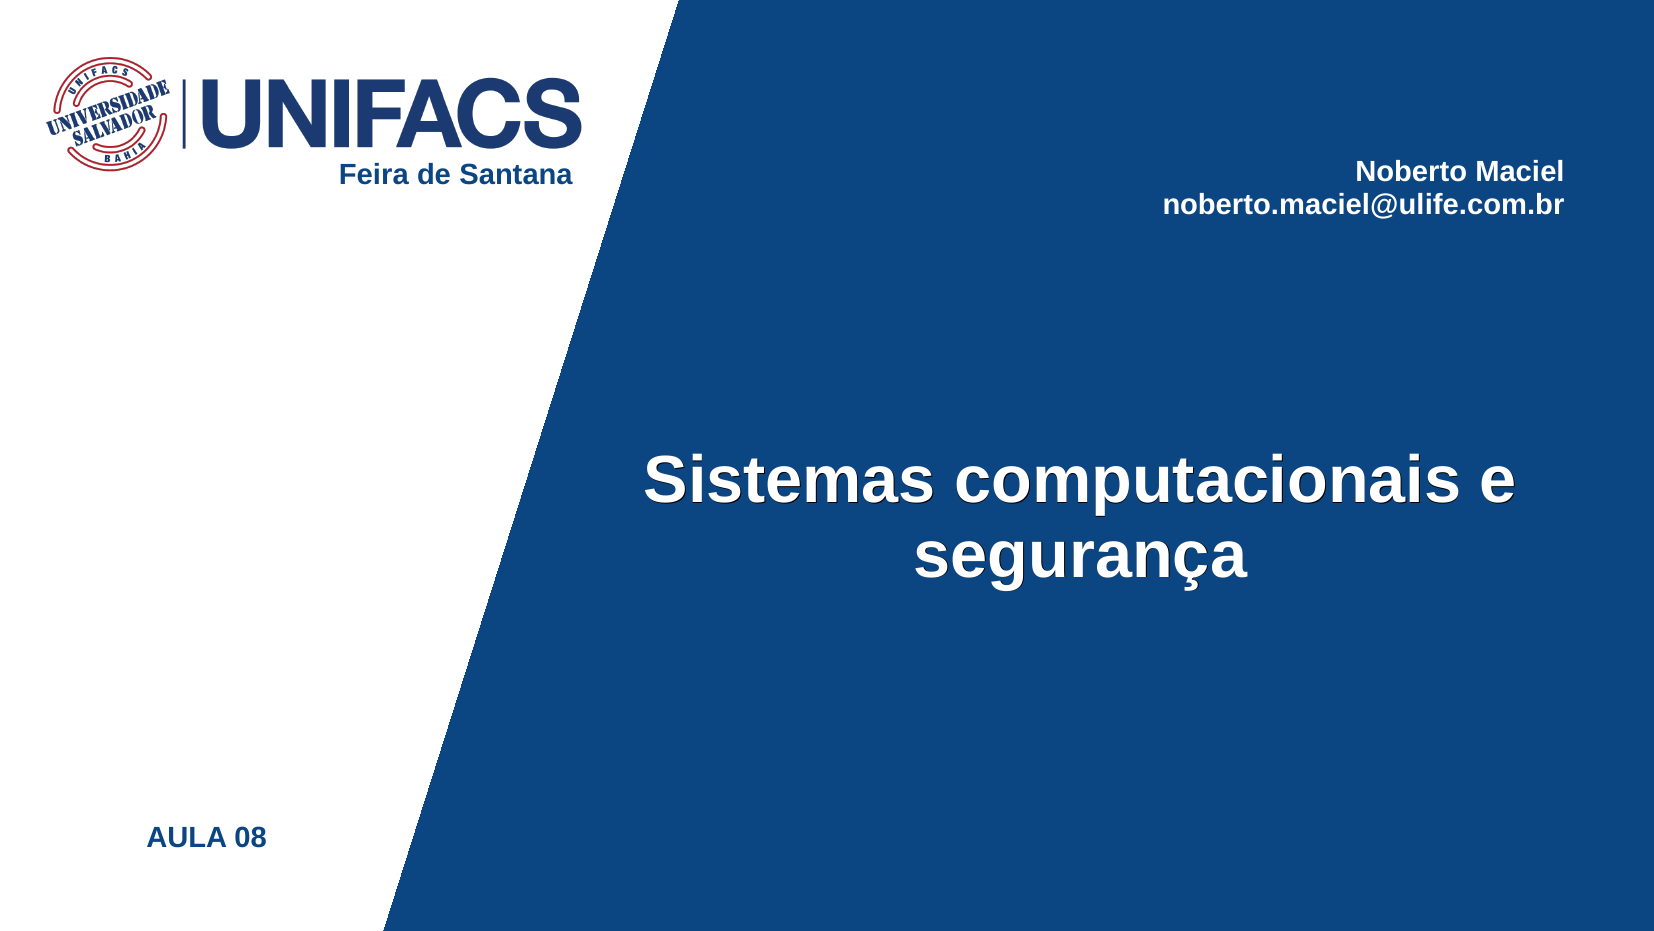

# Noberto Maciel noberto.maciel@ulife.com.br
Feira de Santana
Sistemas computacionais e segurança
AULA 08